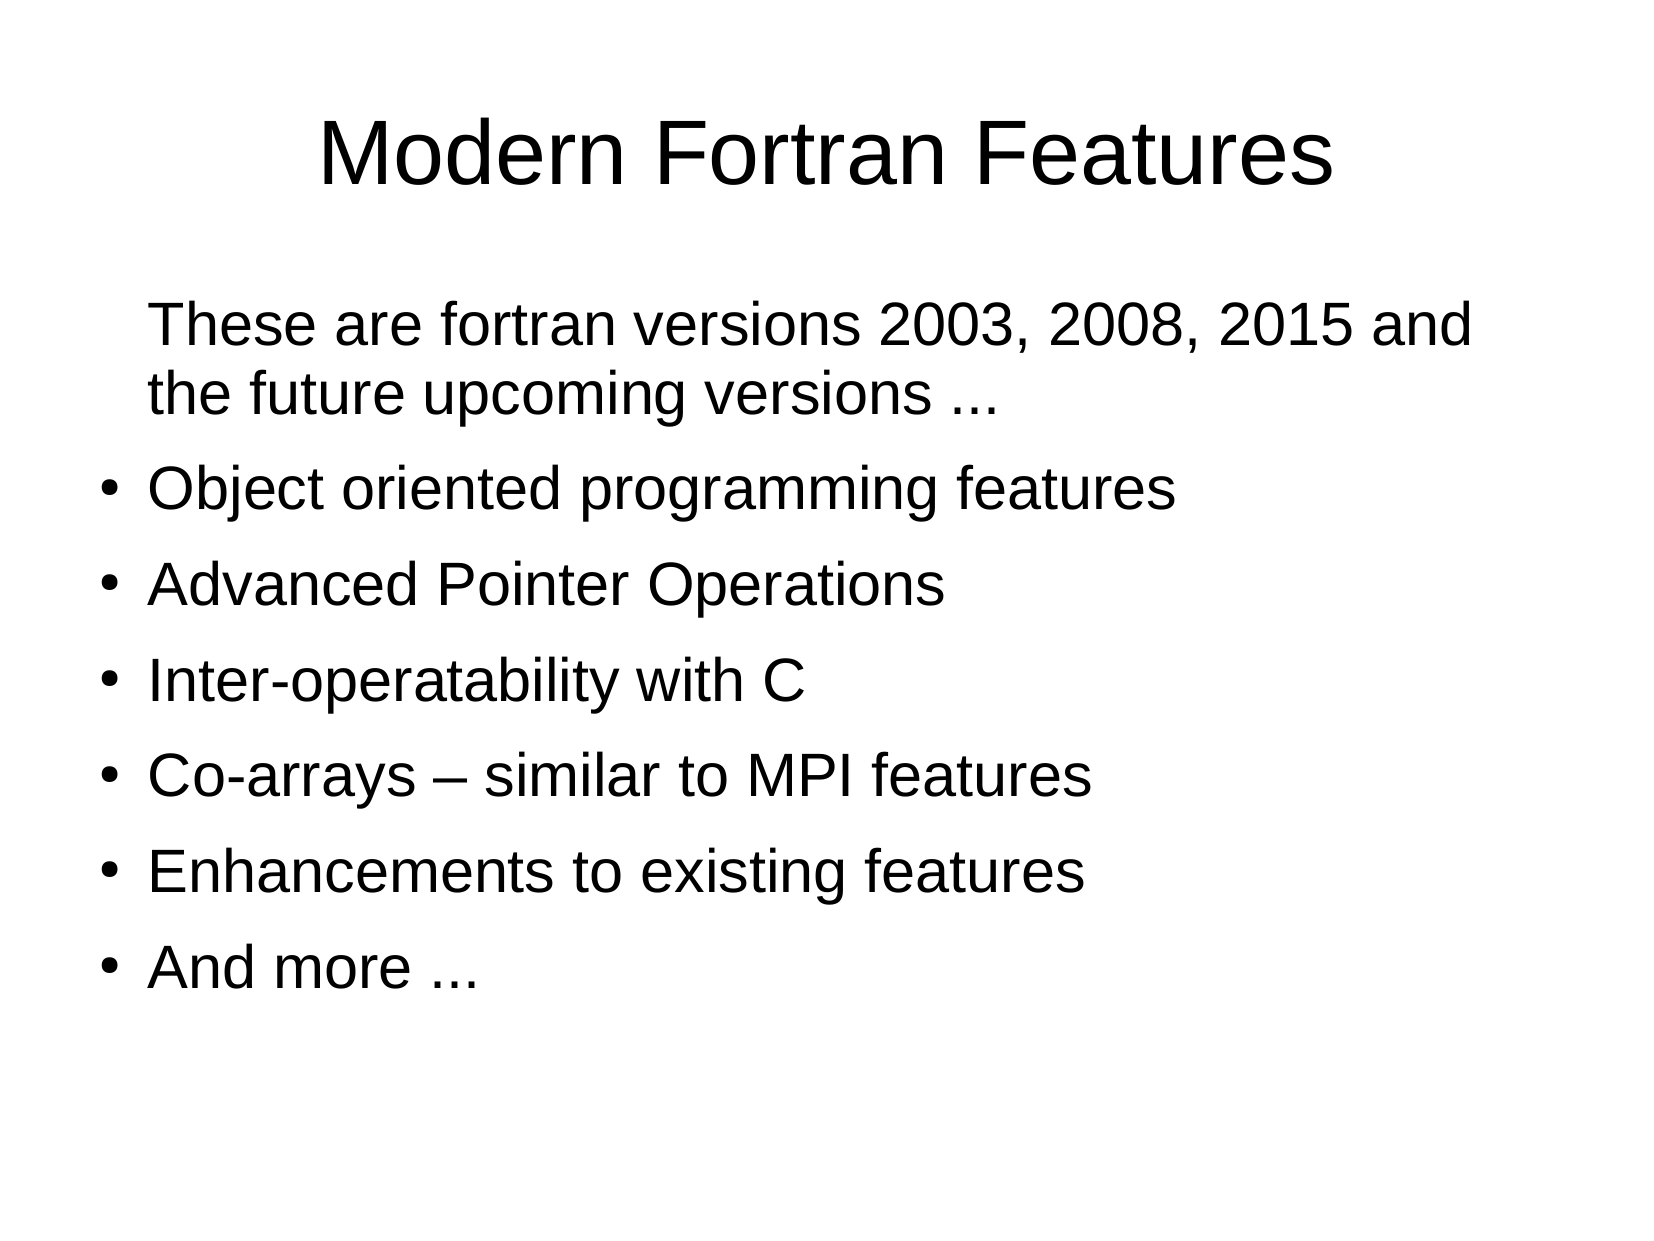

# Modern Fortran Features
These are fortran versions 2003, 2008, 2015 and the future upcoming versions ...
Object oriented programming features
Advanced Pointer Operations
Inter-operatability with C
Co-arrays – similar to MPI features
Enhancements to existing features
And more ...